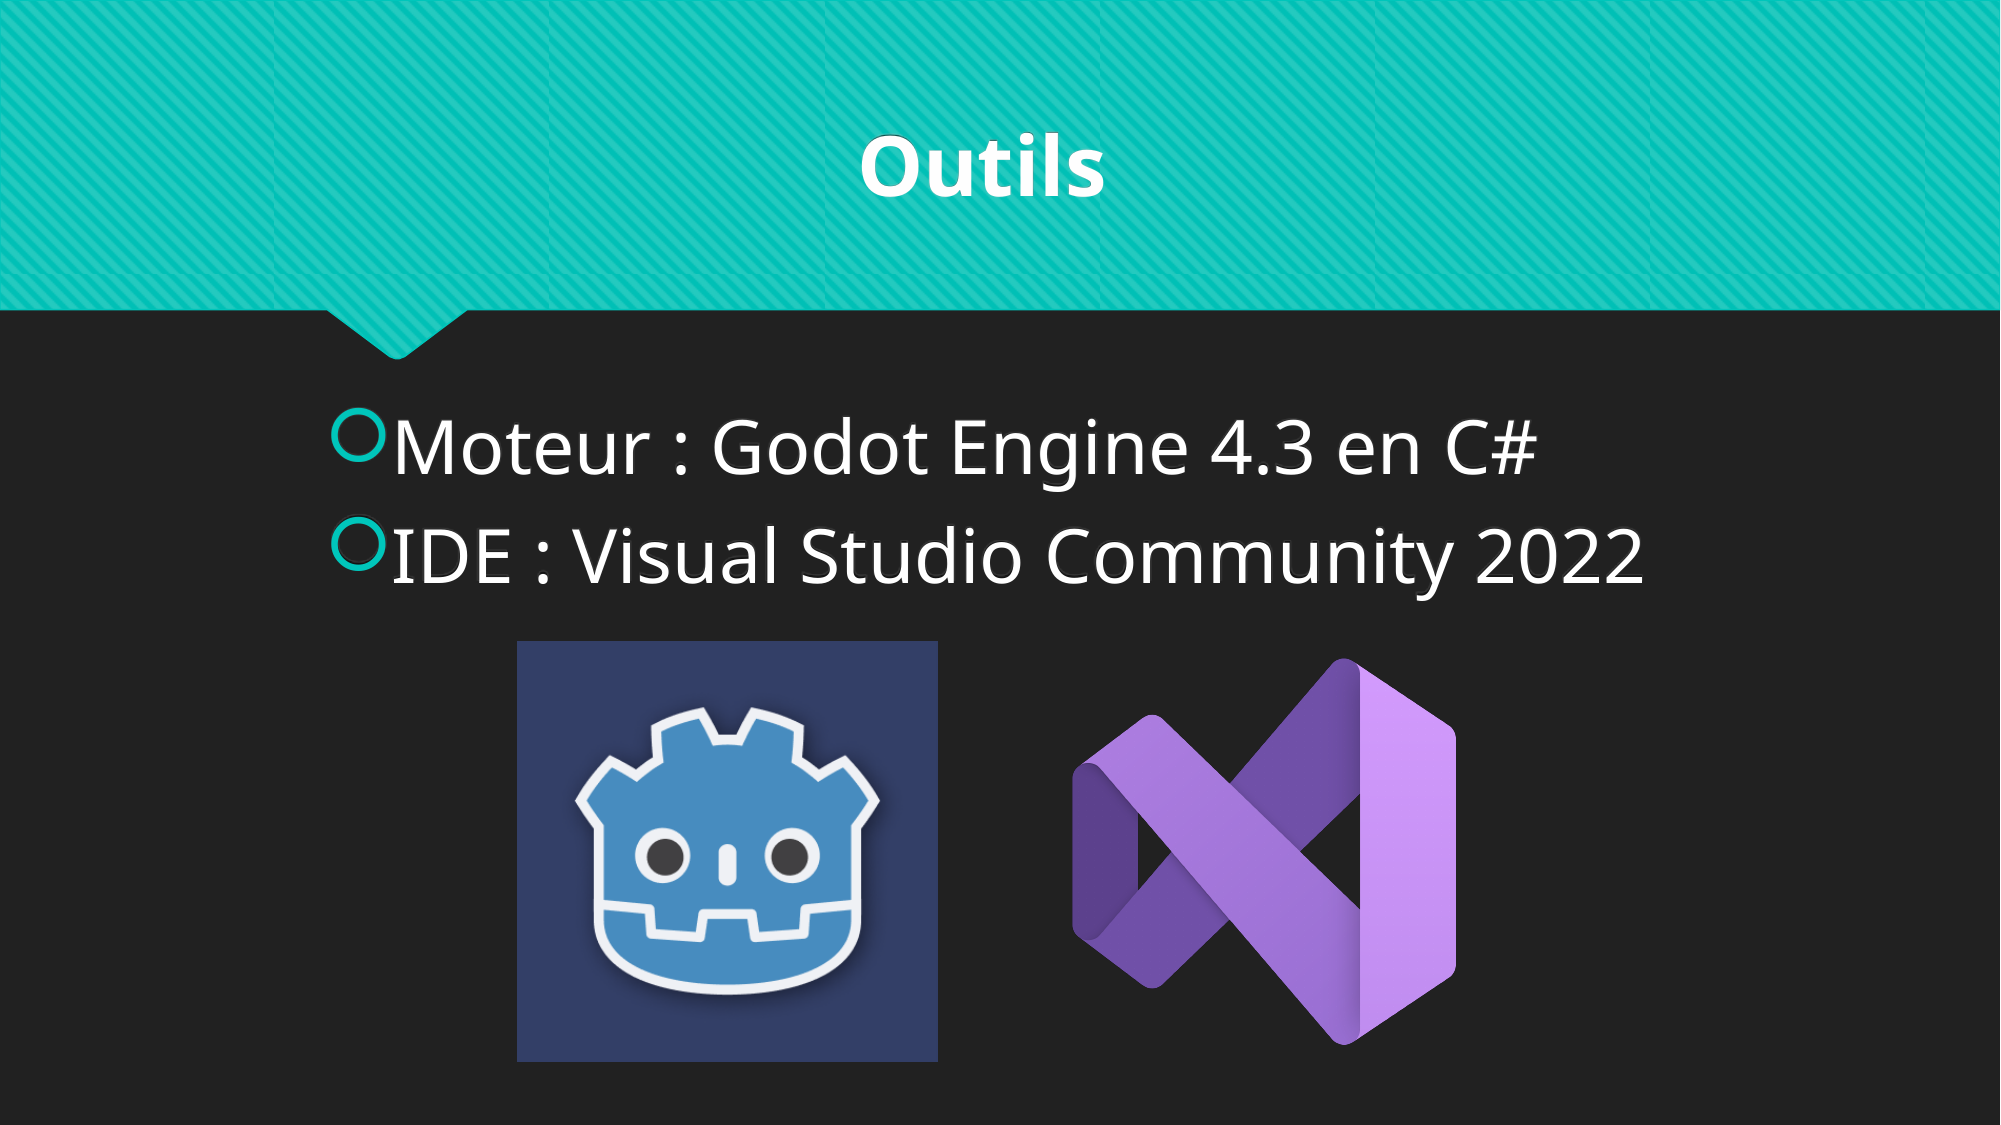

# Outils
Moteur : Godot Engine 4.3 en C#
IDE : Visual Studio Community 2022